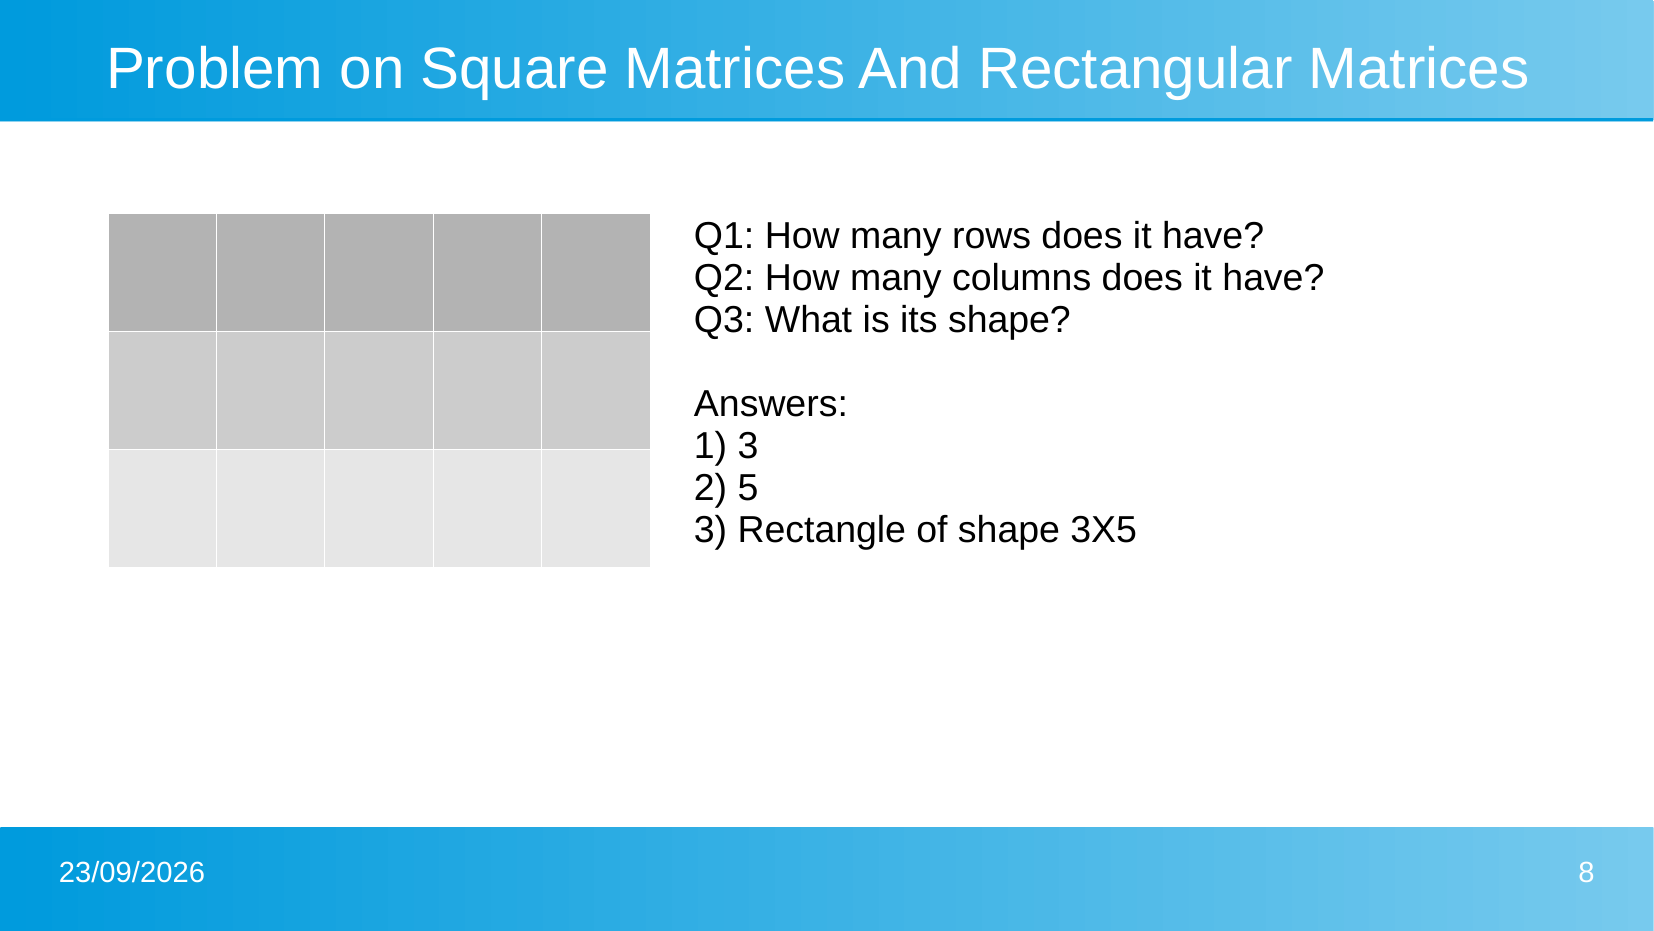

# Problem on Square Matrices And Rectangular Matrices
Q1: How many rows does it have?
Q2: How many columns does it have?
Q3: What is its shape?
Answers:
1) 3
2) 5
3) Rectangle of shape 3X5
| | | | | |
| --- | --- | --- | --- | --- |
| | | | | |
| | | | | |
8